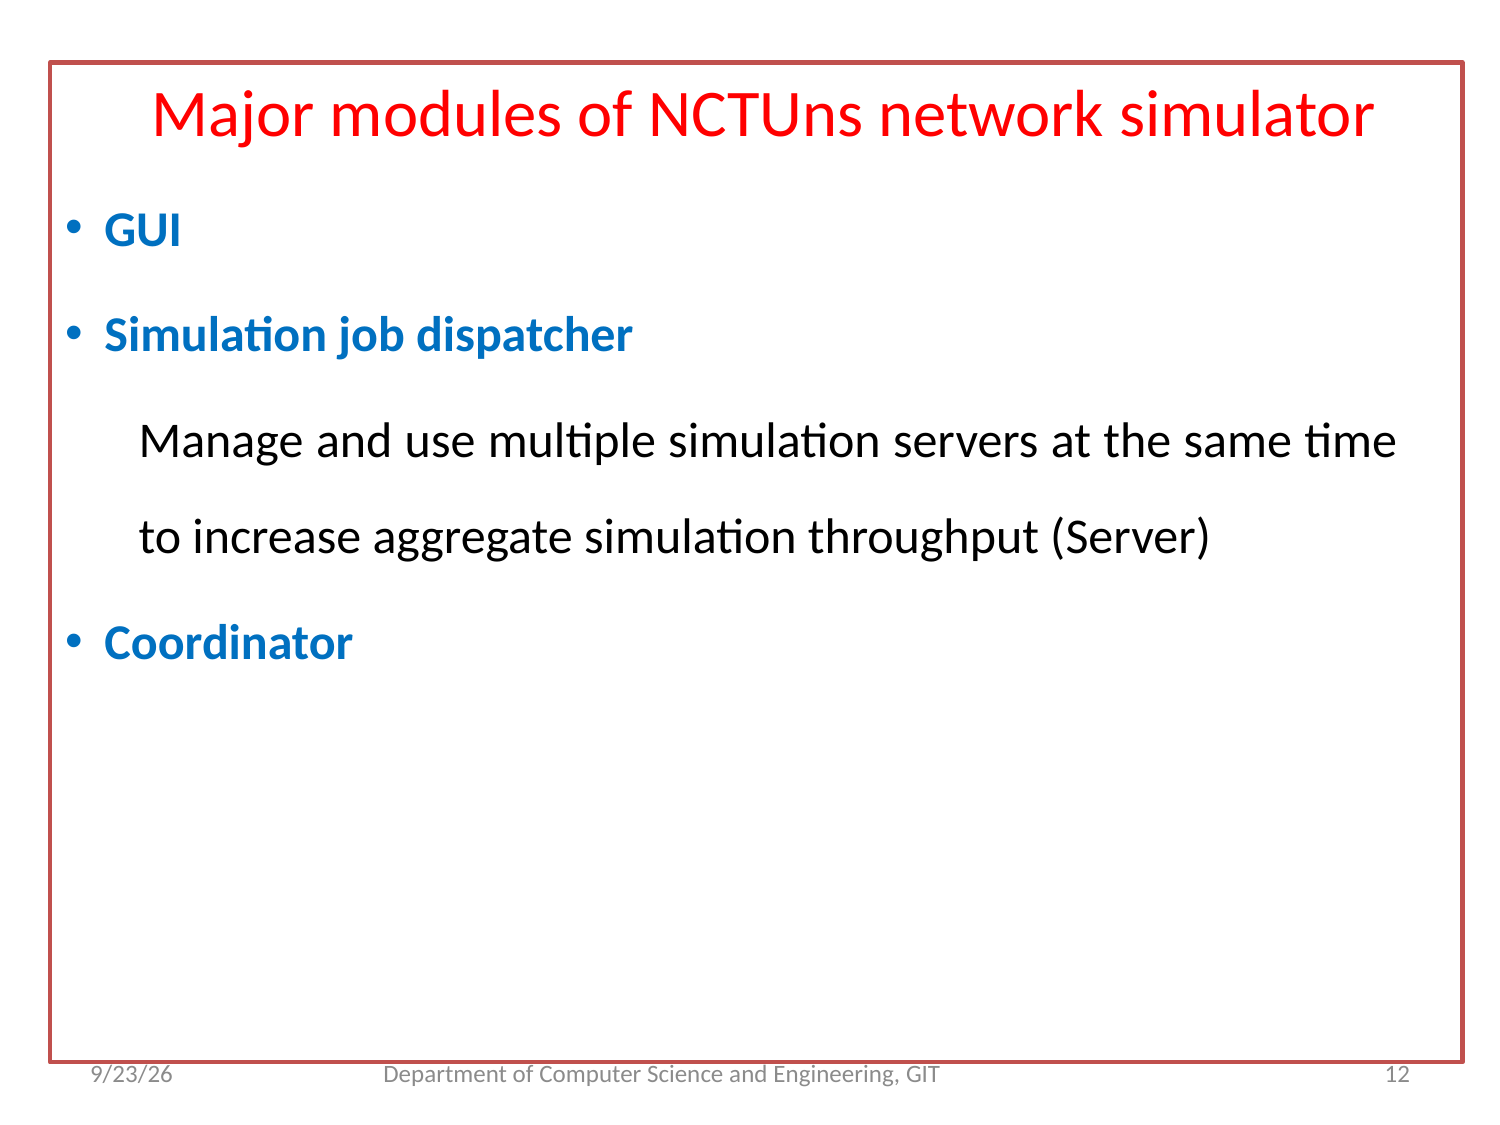

# Major modules of NCTUns network simulator
 GUI
 Simulation job dispatcher
Manage and use multiple simulation servers at the same time to increase aggregate simulation throughput (Server)
 Coordinator
Department of Computer Science and Engineering, GIT